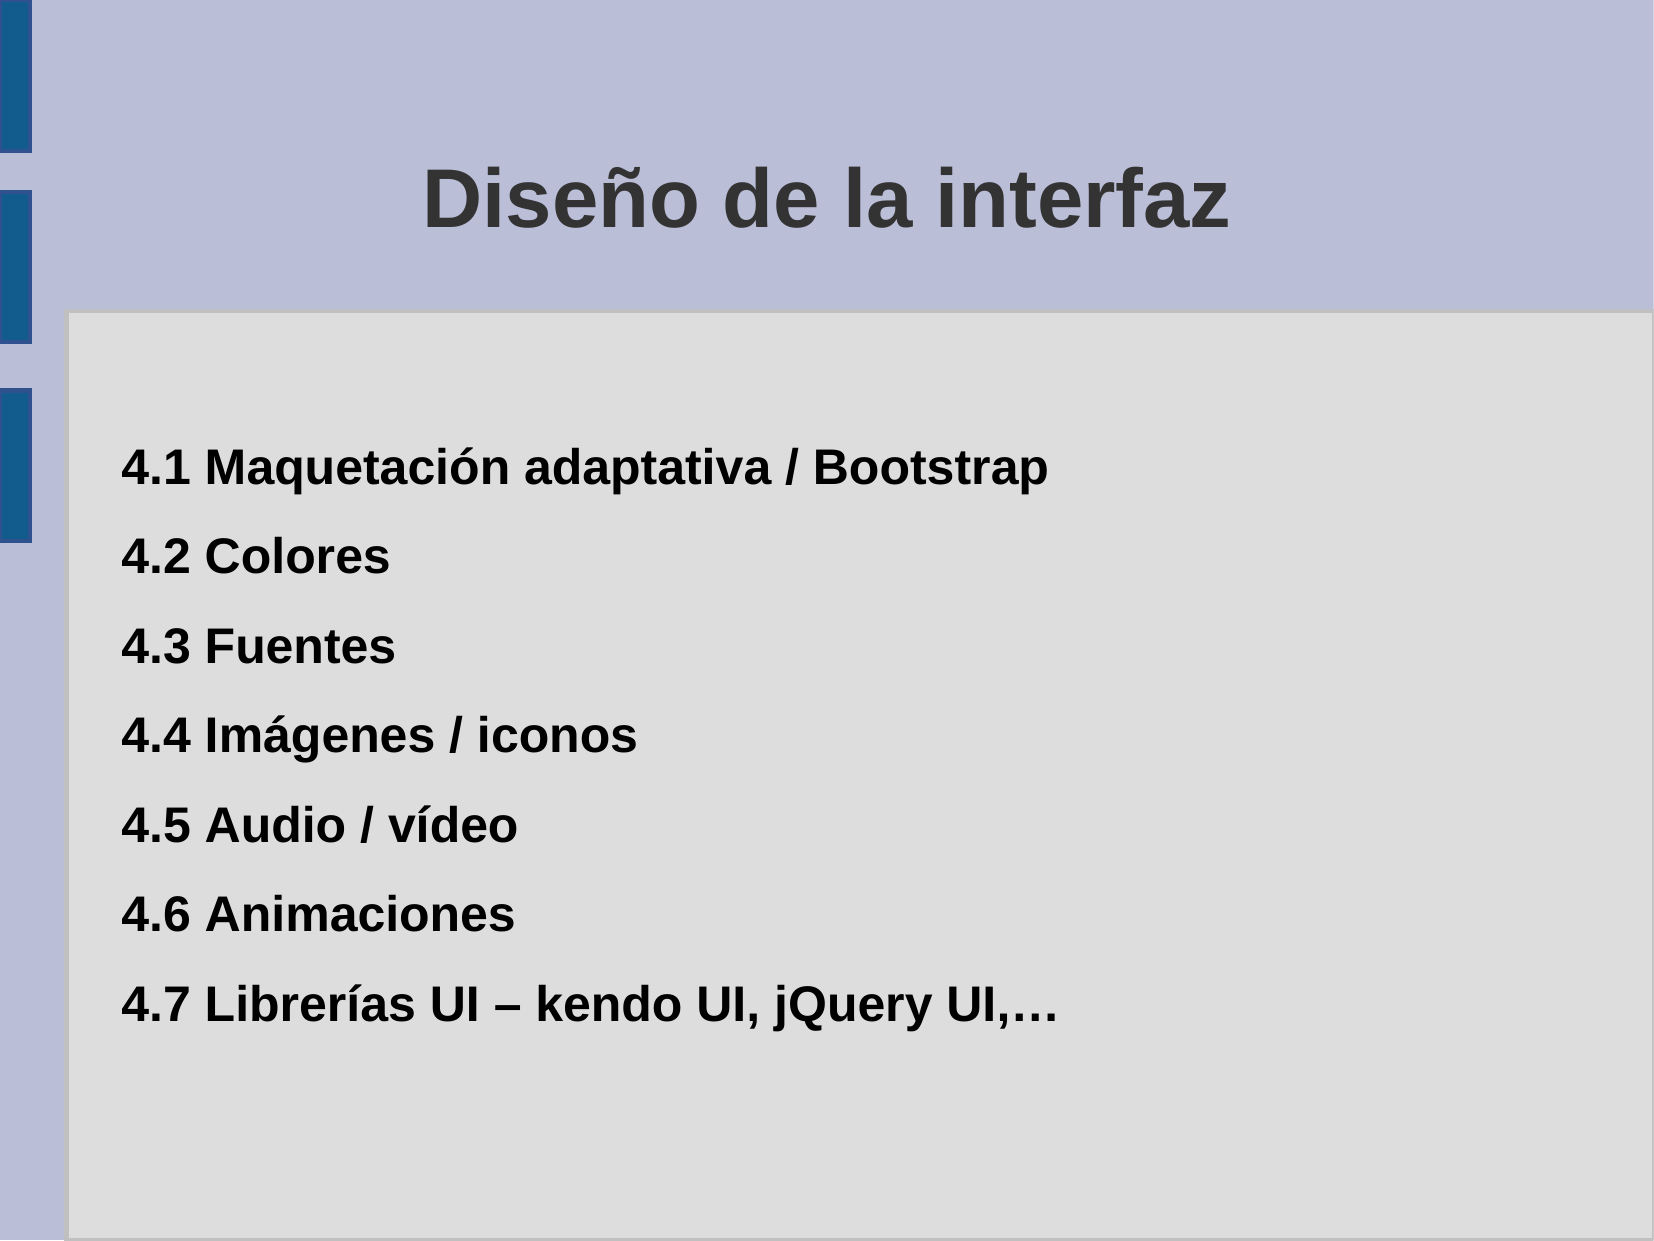

# Diseño de la interfaz
4.1 Maquetación adaptativa / Bootstrap
4.2 Colores
4.3 Fuentes
4.4 Imágenes / iconos
4.5 Audio / vídeo
4.6 Animaciones
4.7 Librerías UI – kendo UI, jQuery UI,…